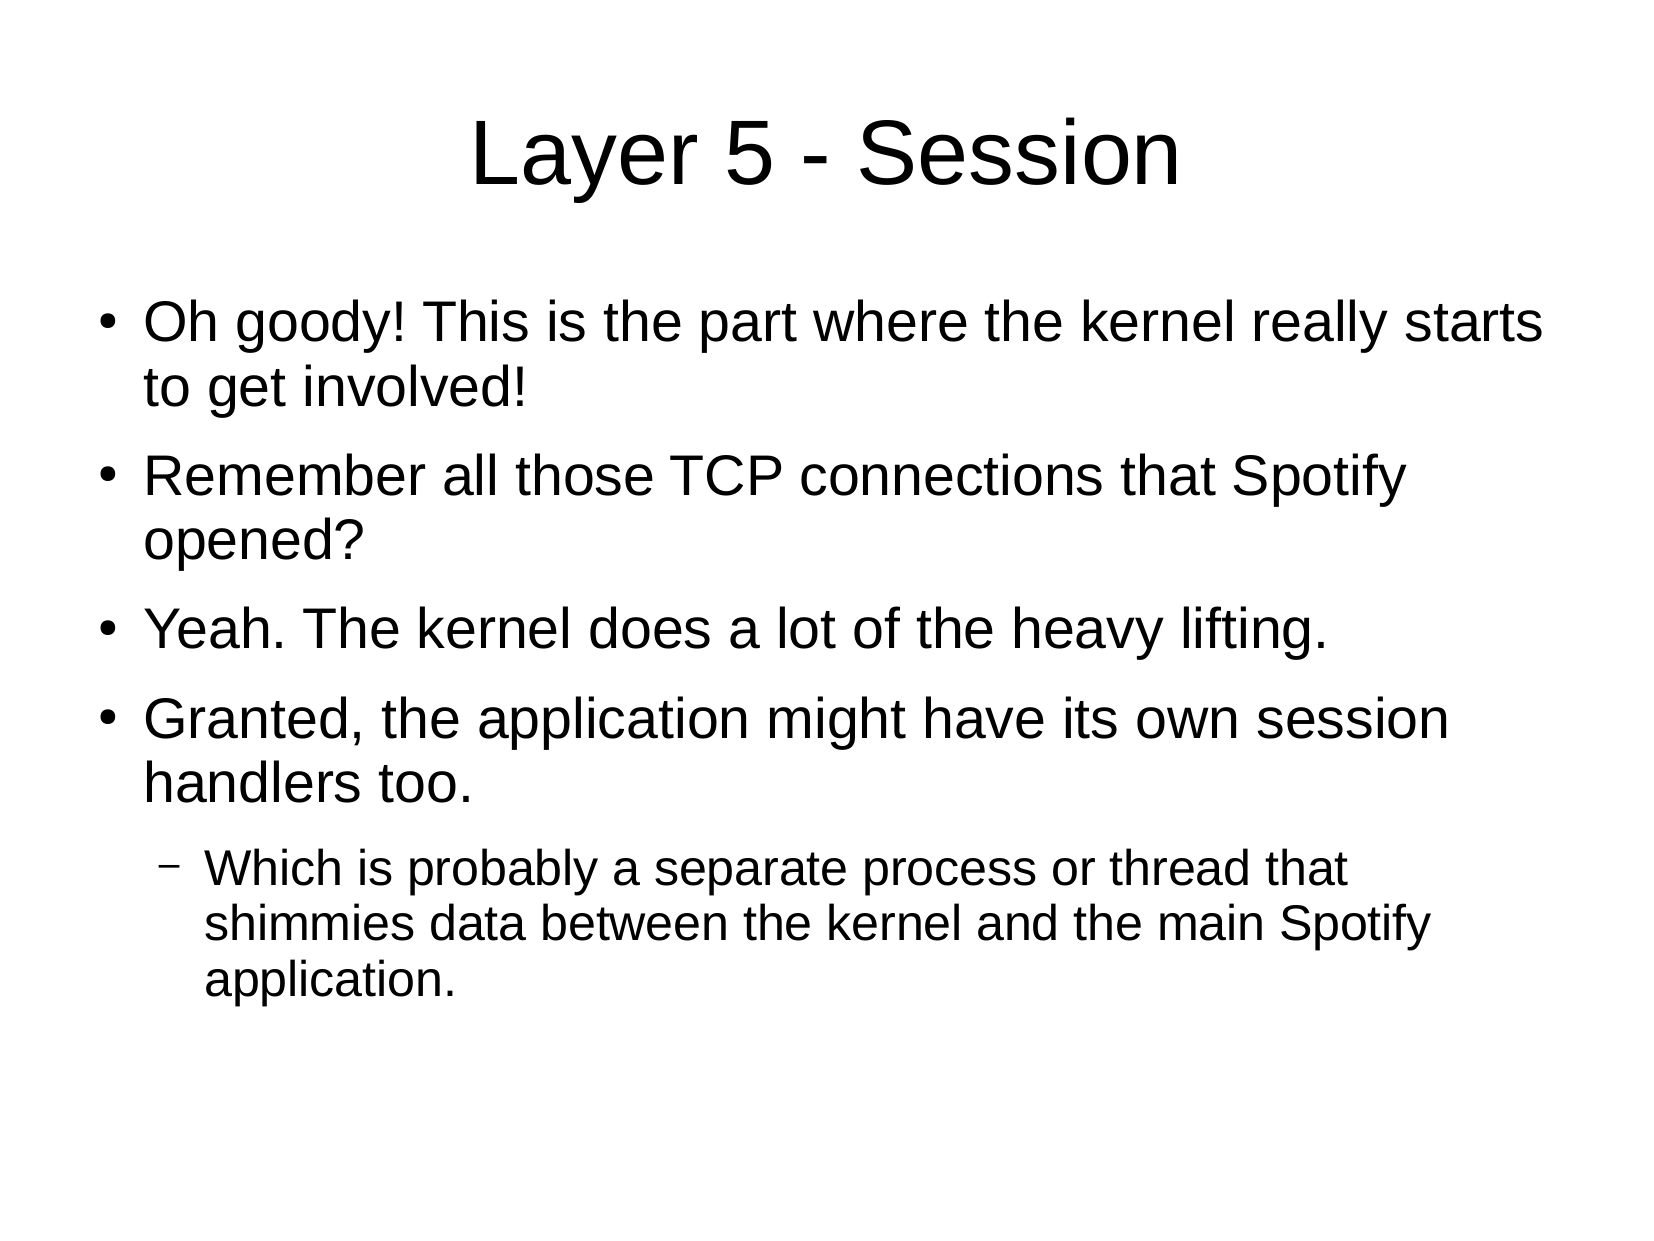

# Layer 5 - Session
Oh goody! This is the part where the kernel really starts to get involved!
Remember all those TCP connections that Spotify opened?
Yeah. The kernel does a lot of the heavy lifting.
Granted, the application might have its own session handlers too.
Which is probably a separate process or thread that shimmies data between the kernel and the main Spotify application.